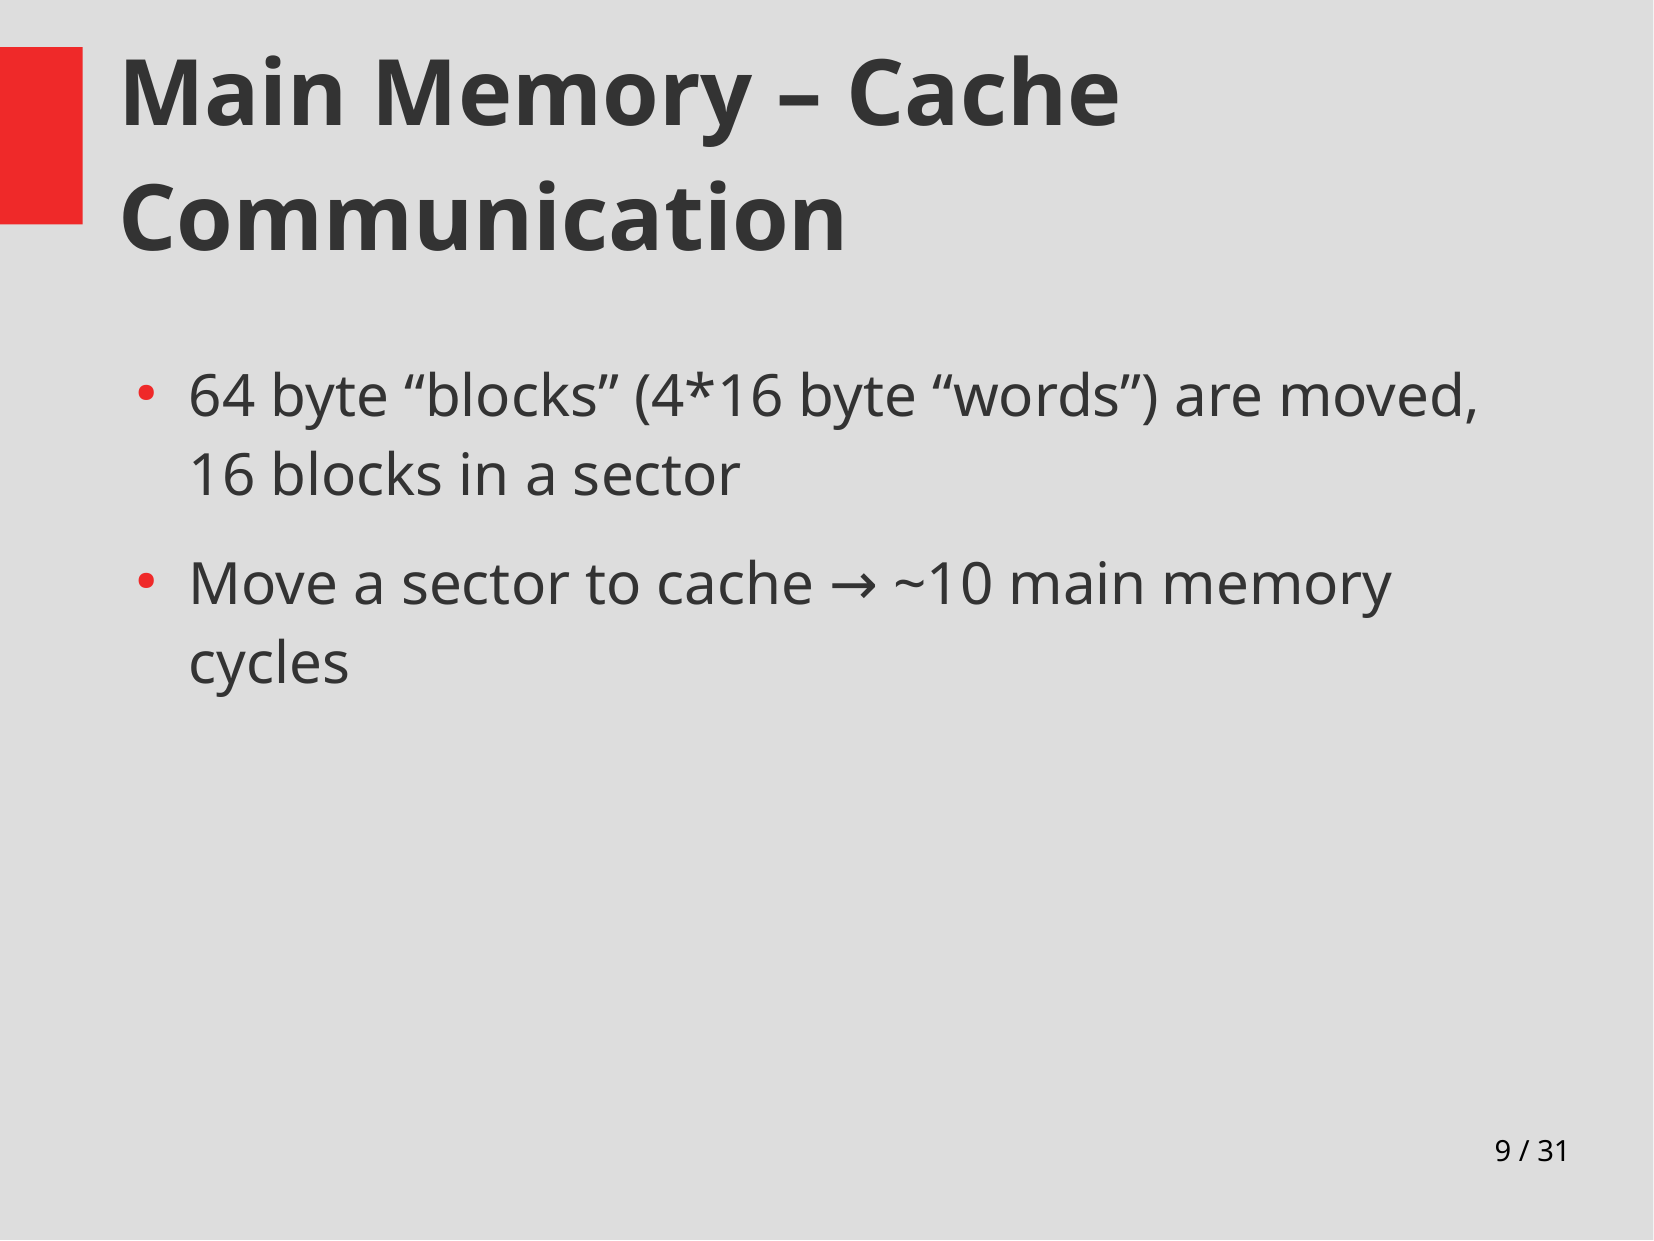

# Main Memory – Cache Communication
64 byte “blocks” (4*16 byte “words”) are moved, 16 blocks in a sector
Move a sector to cache → ~10 main memory cycles
9